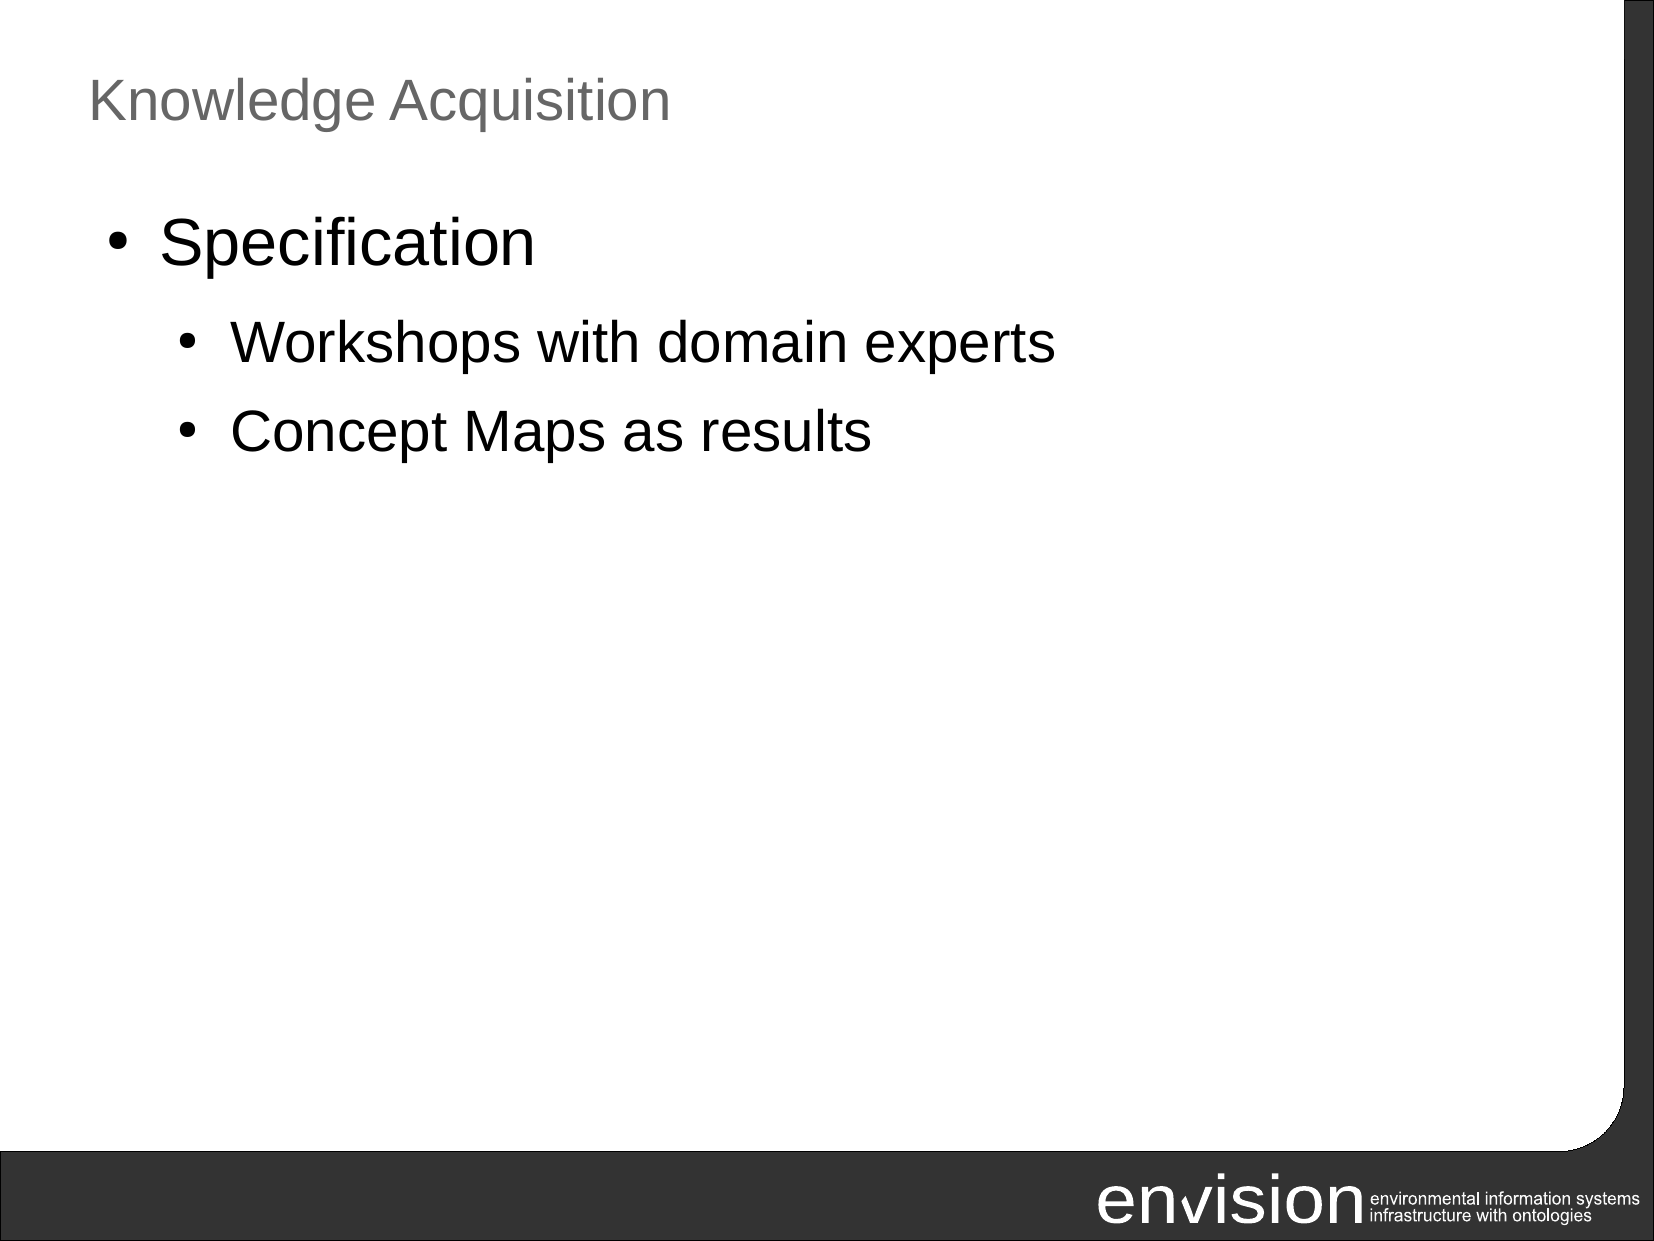

# Knowledge Acquisition
Specification
Workshops with domain experts
Concept Maps as results